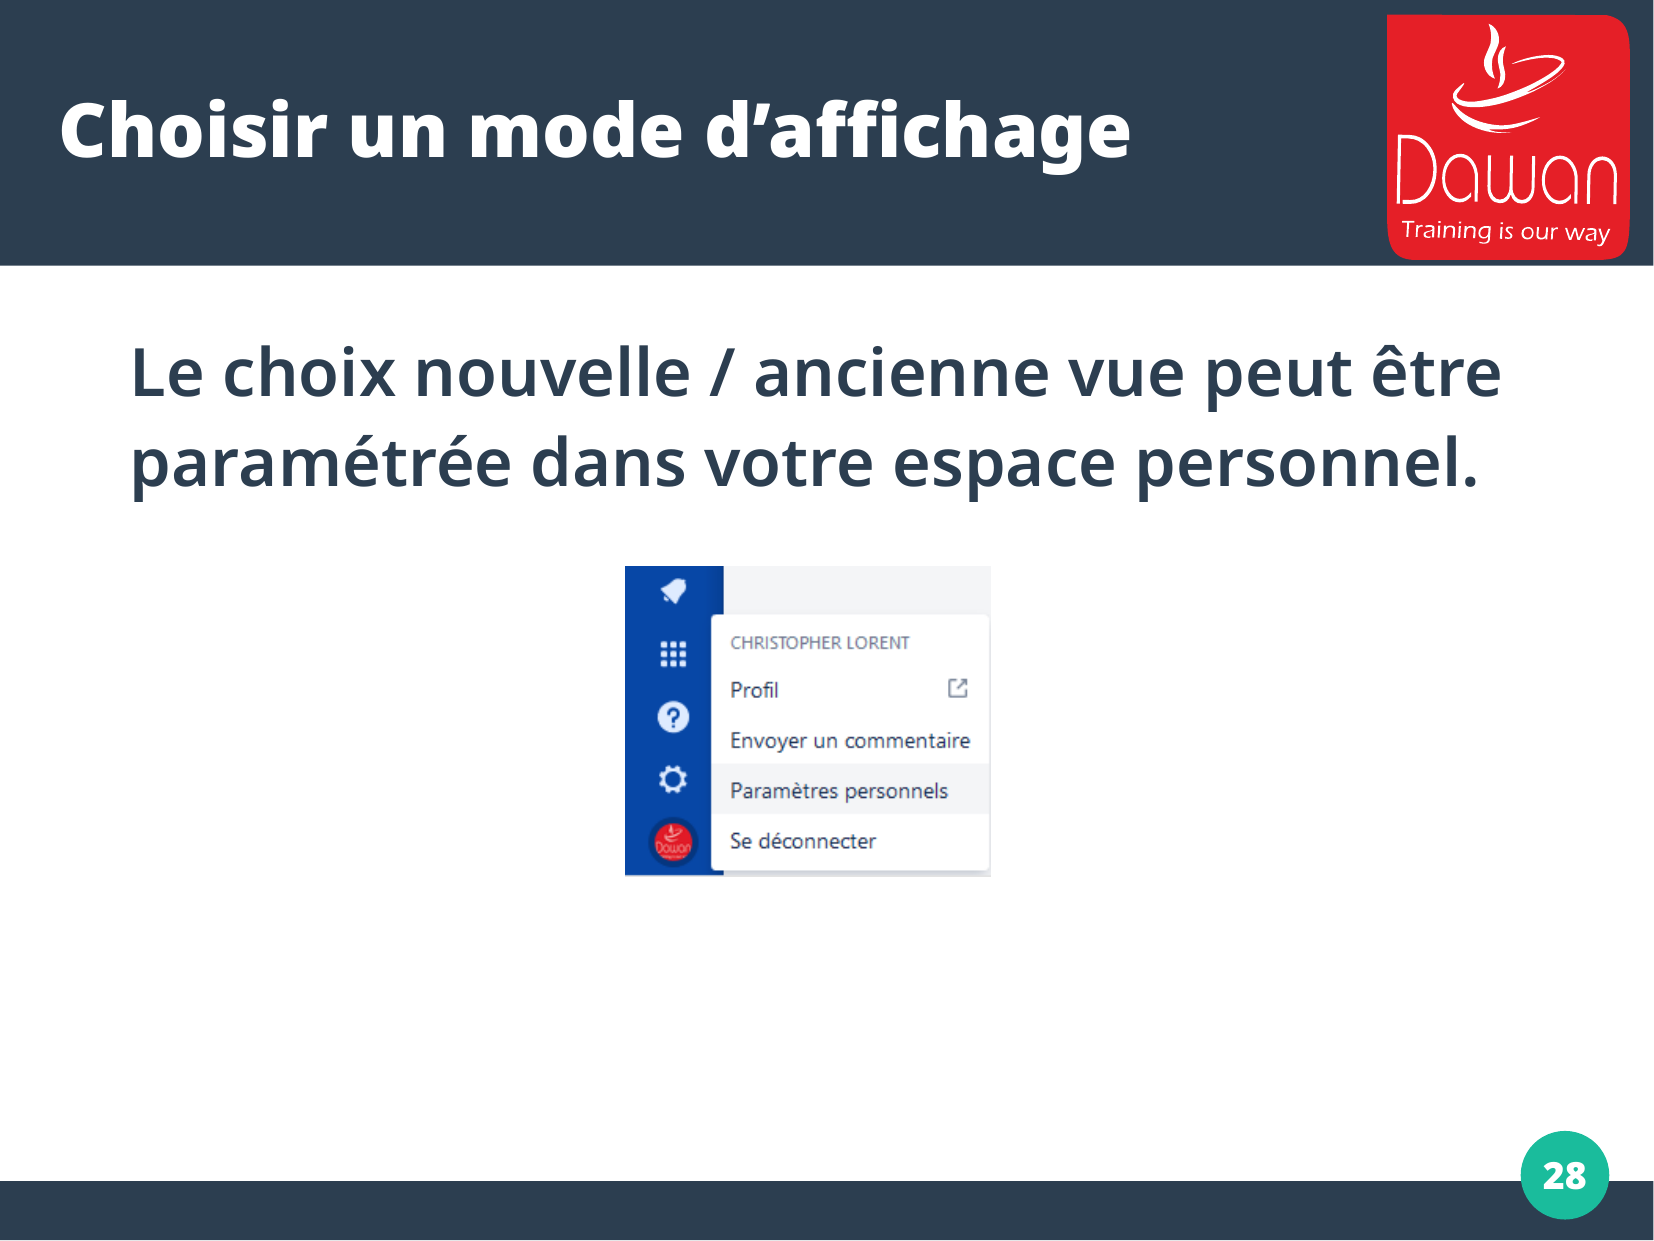

# Choisir un mode d’affichage
Le choix nouvelle / ancienne vue peut être paramétrée dans votre espace personnel.
28